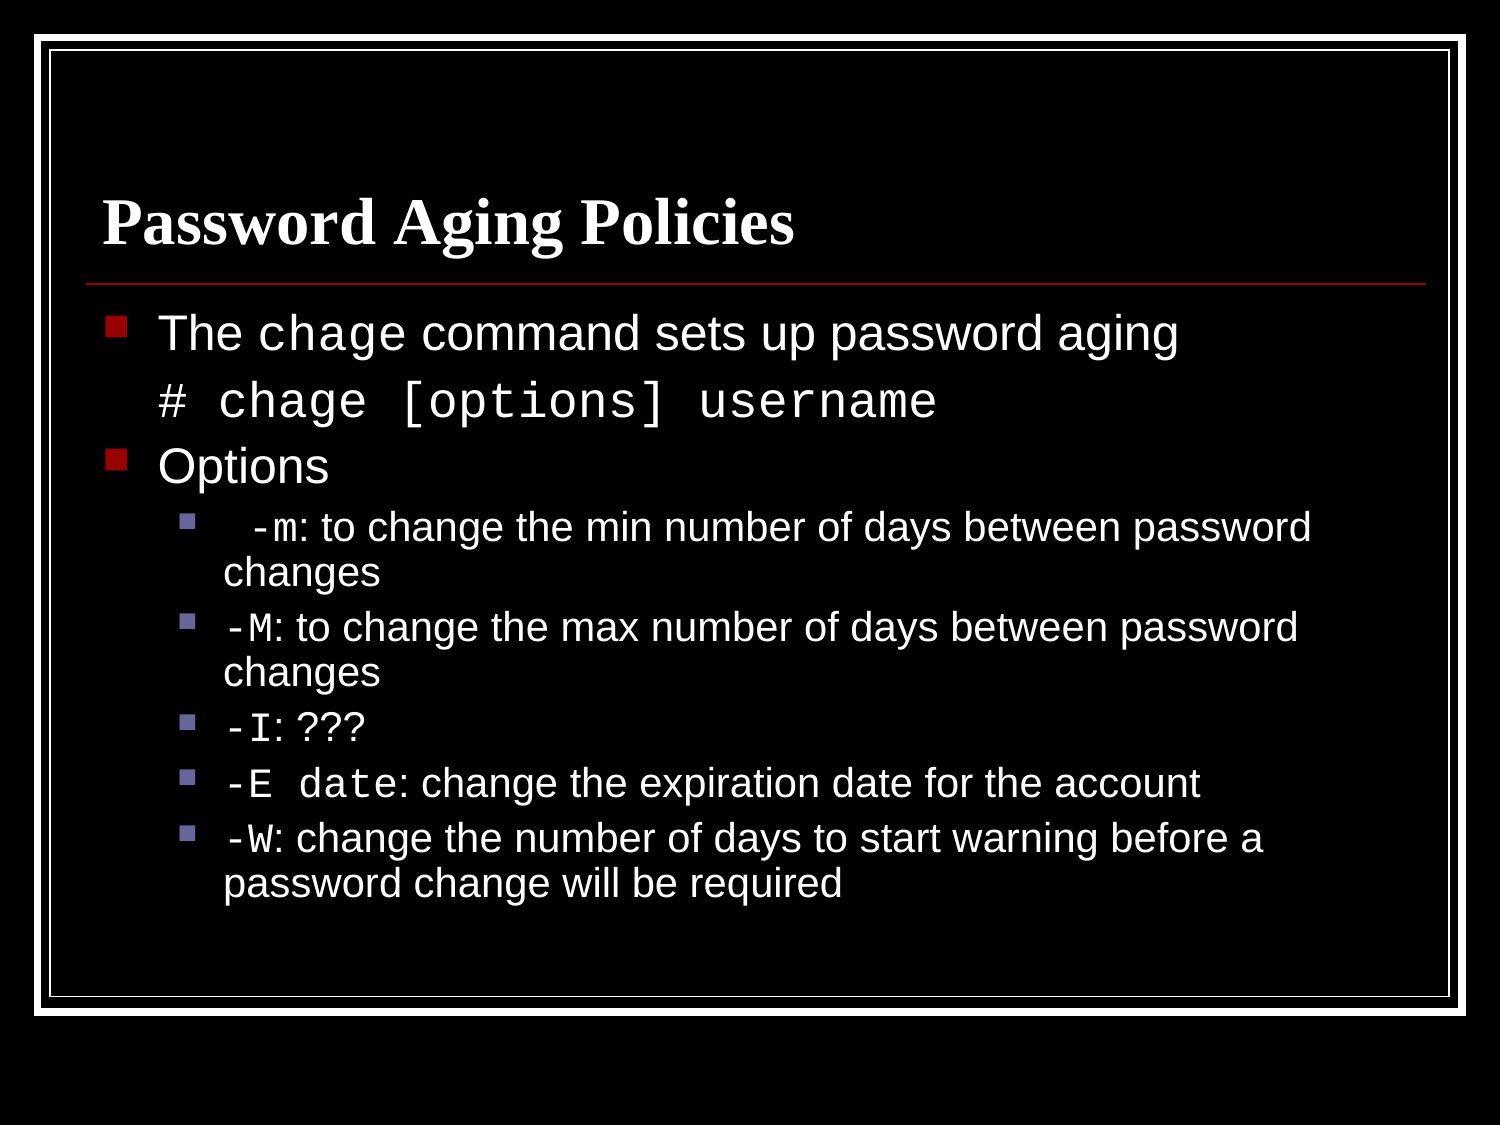

# Password Aging Policies
The chage command sets up password aging
	# chage [options] username
Options
 -m: to change the min number of days between password changes
-M: to change the max number of days between password changes
-I: ???
-E date: change the expiration date for the account
-W: change the number of days to start warning before a password change will be required